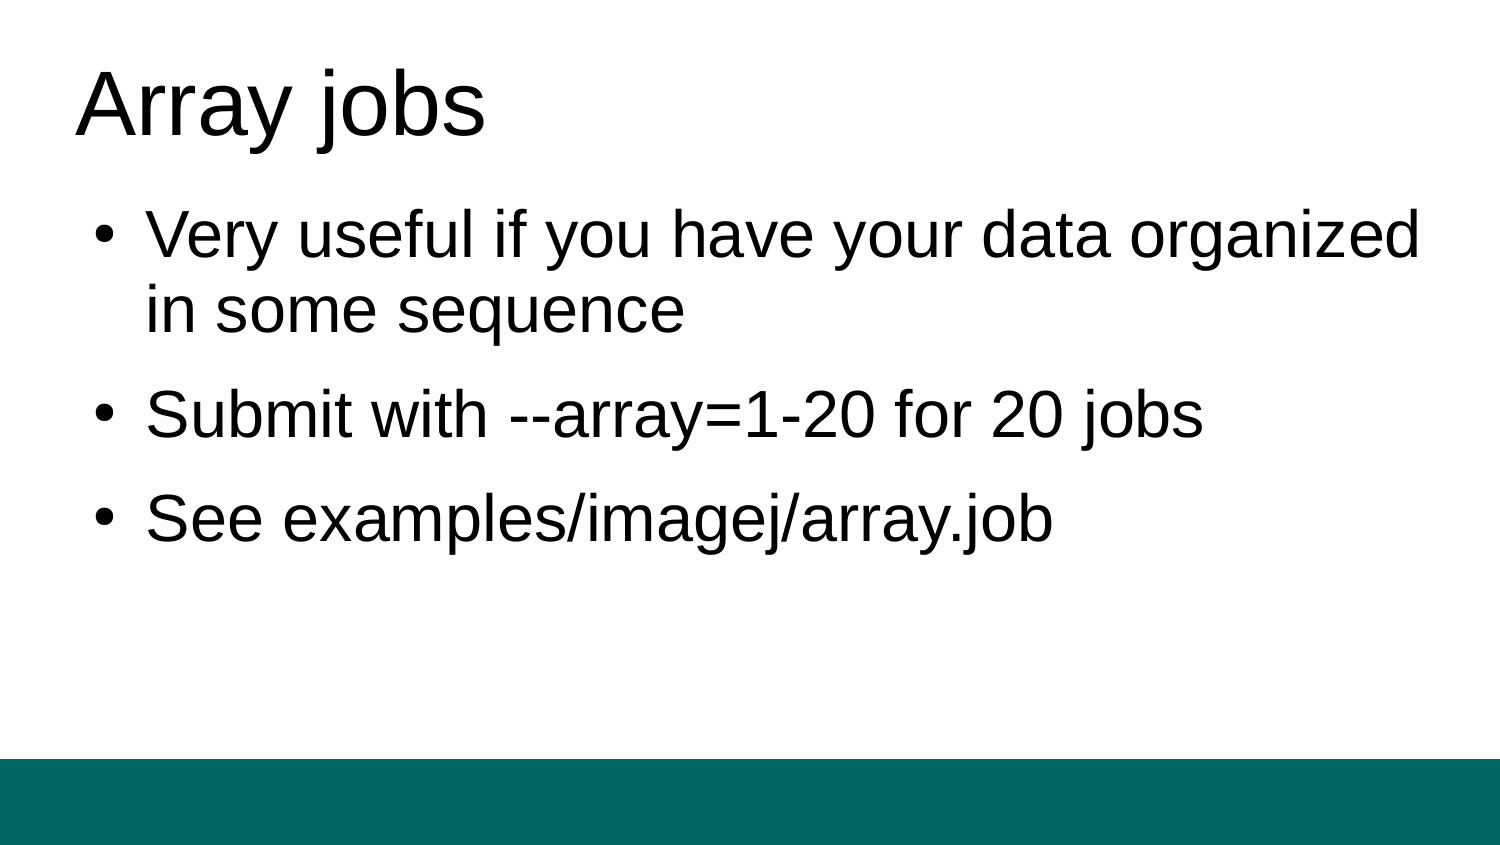

# Array jobs
Very useful if you have your data organized in some sequence
Submit with --array=1-20 for 20 jobs
See examples/imagej/array.job